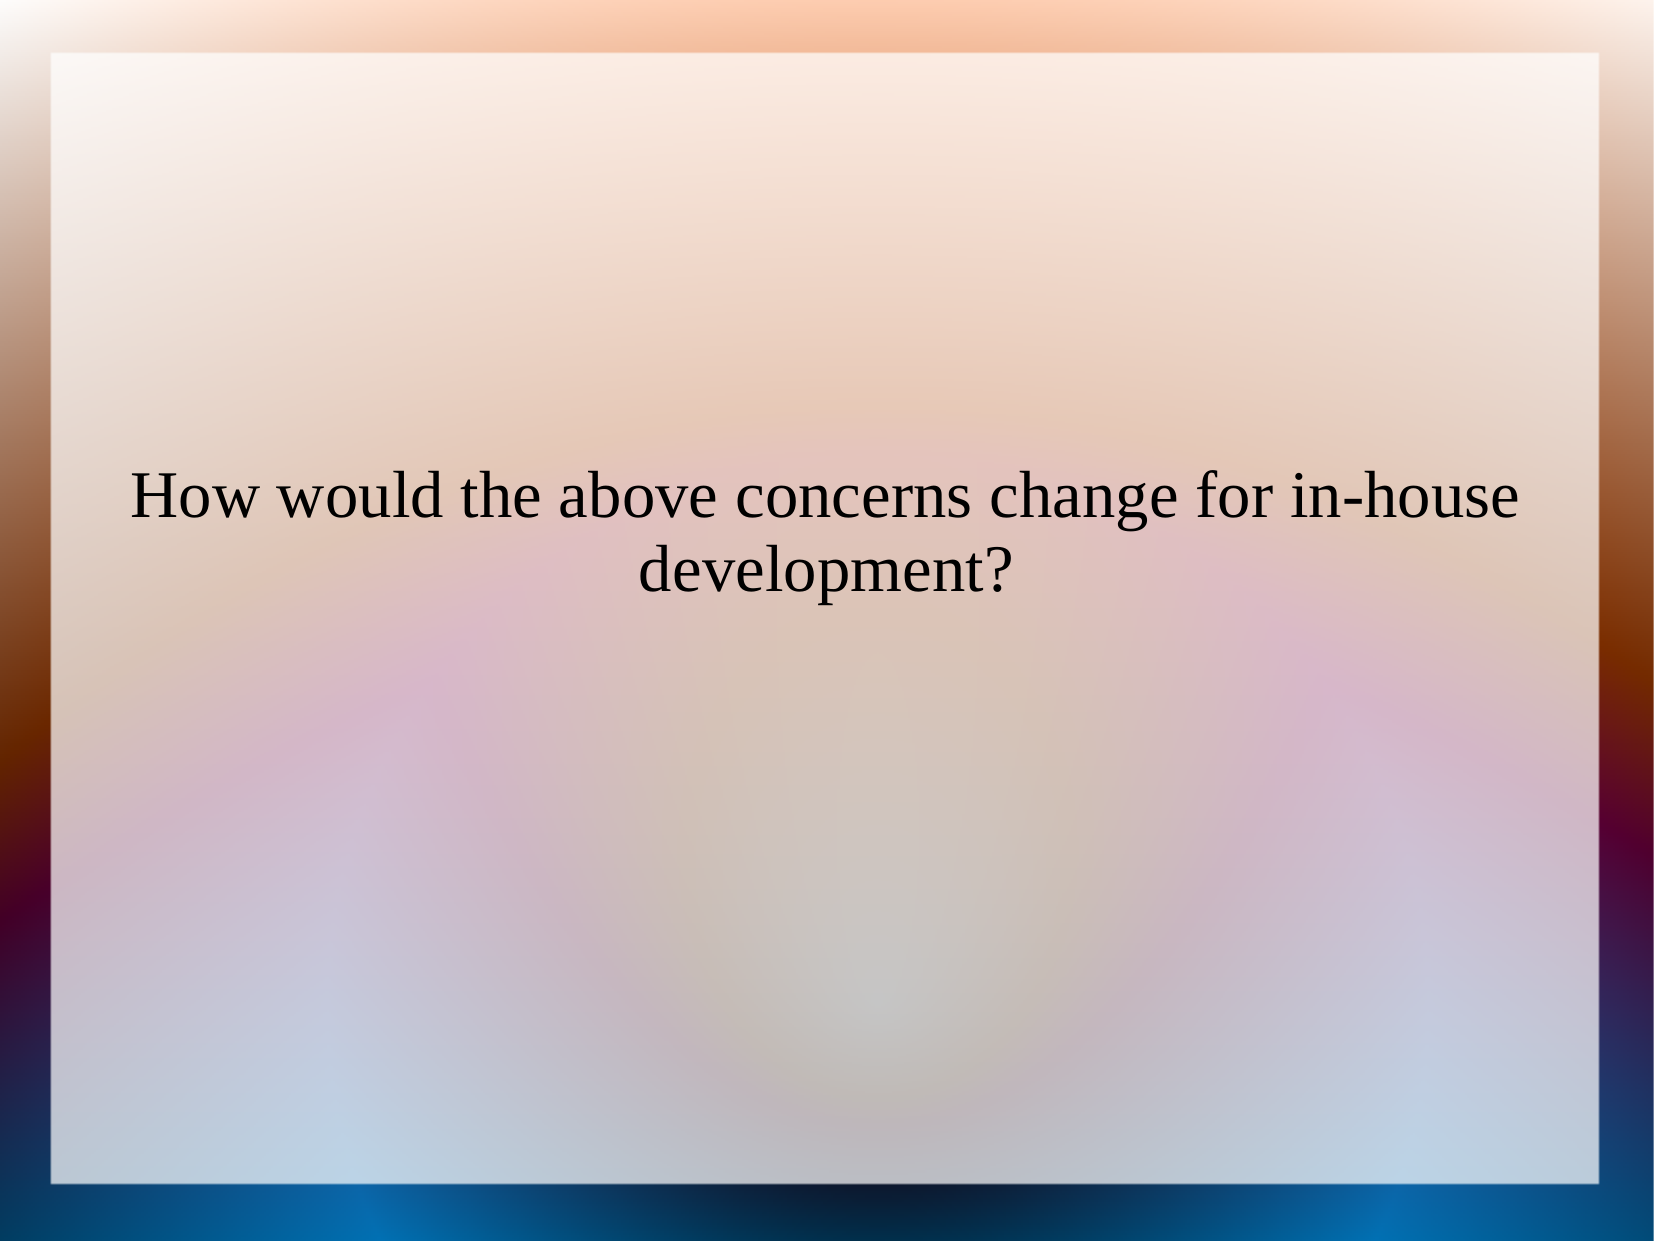

# How would the above concerns change for in-house development?